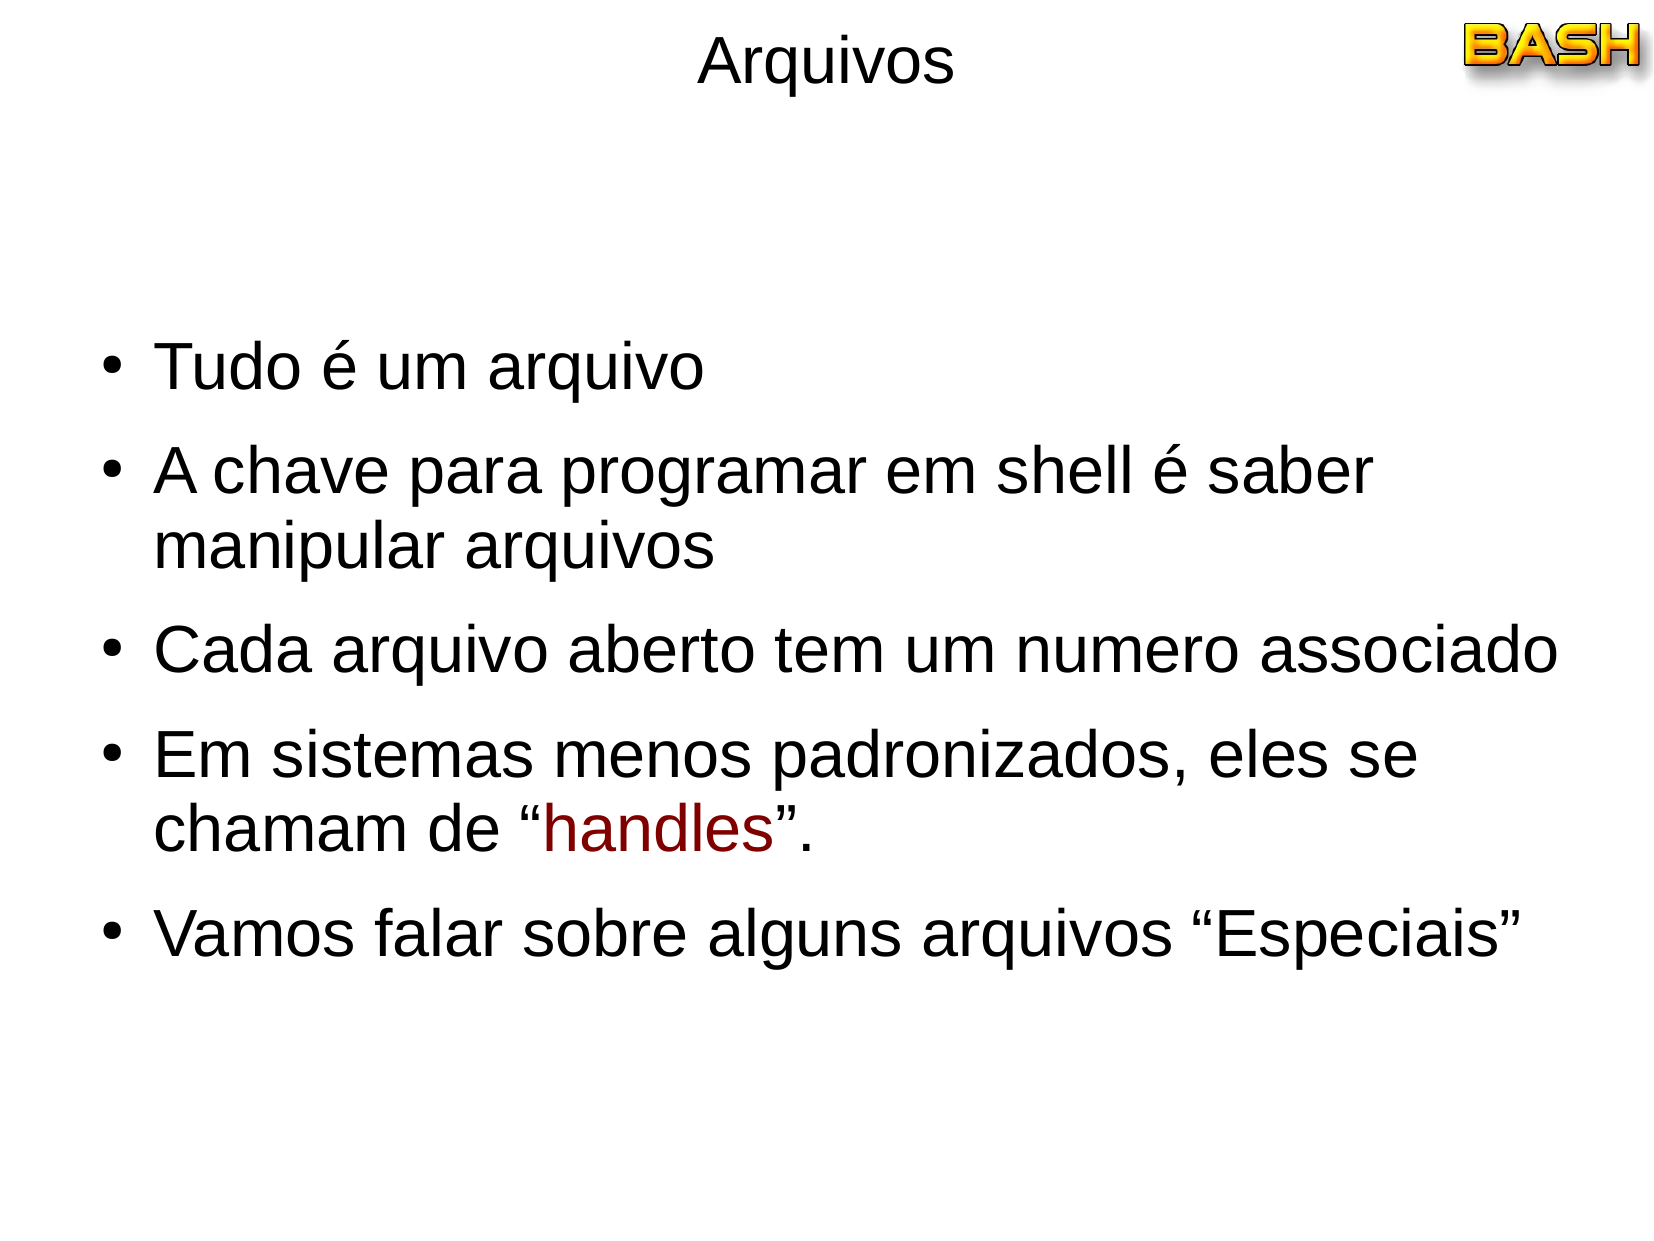

# Arquivos
Tudo é um arquivo
A chave para programar em shell é saber manipular arquivos
Cada arquivo aberto tem um numero associado
Em sistemas menos padronizados, eles se chamam de “handles”.
Vamos falar sobre alguns arquivos “Especiais”